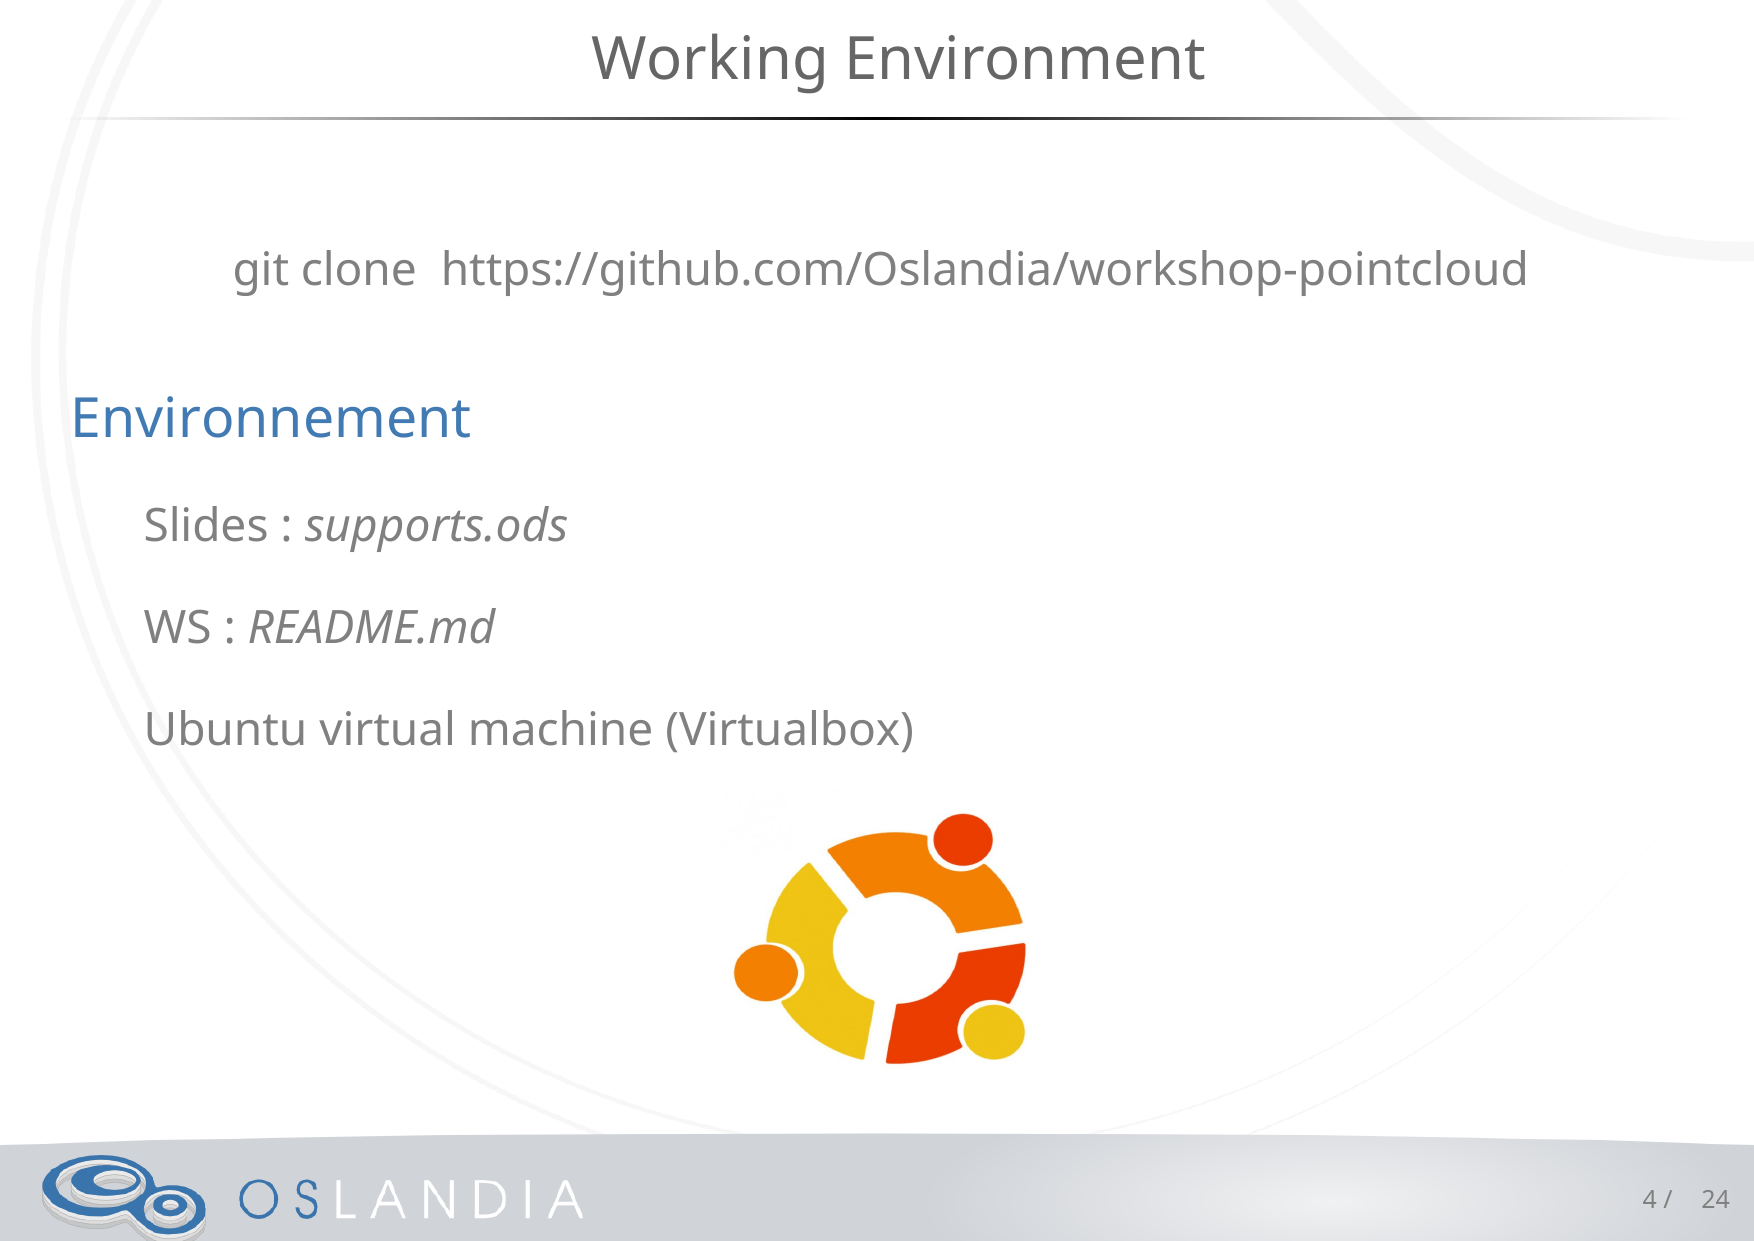

# Working Environment
git clone https://github.com/Oslandia/workshop-pointcloud
Environnement
Slides : supports.ods
WS : README.md
Ubuntu virtual machine (Virtualbox)